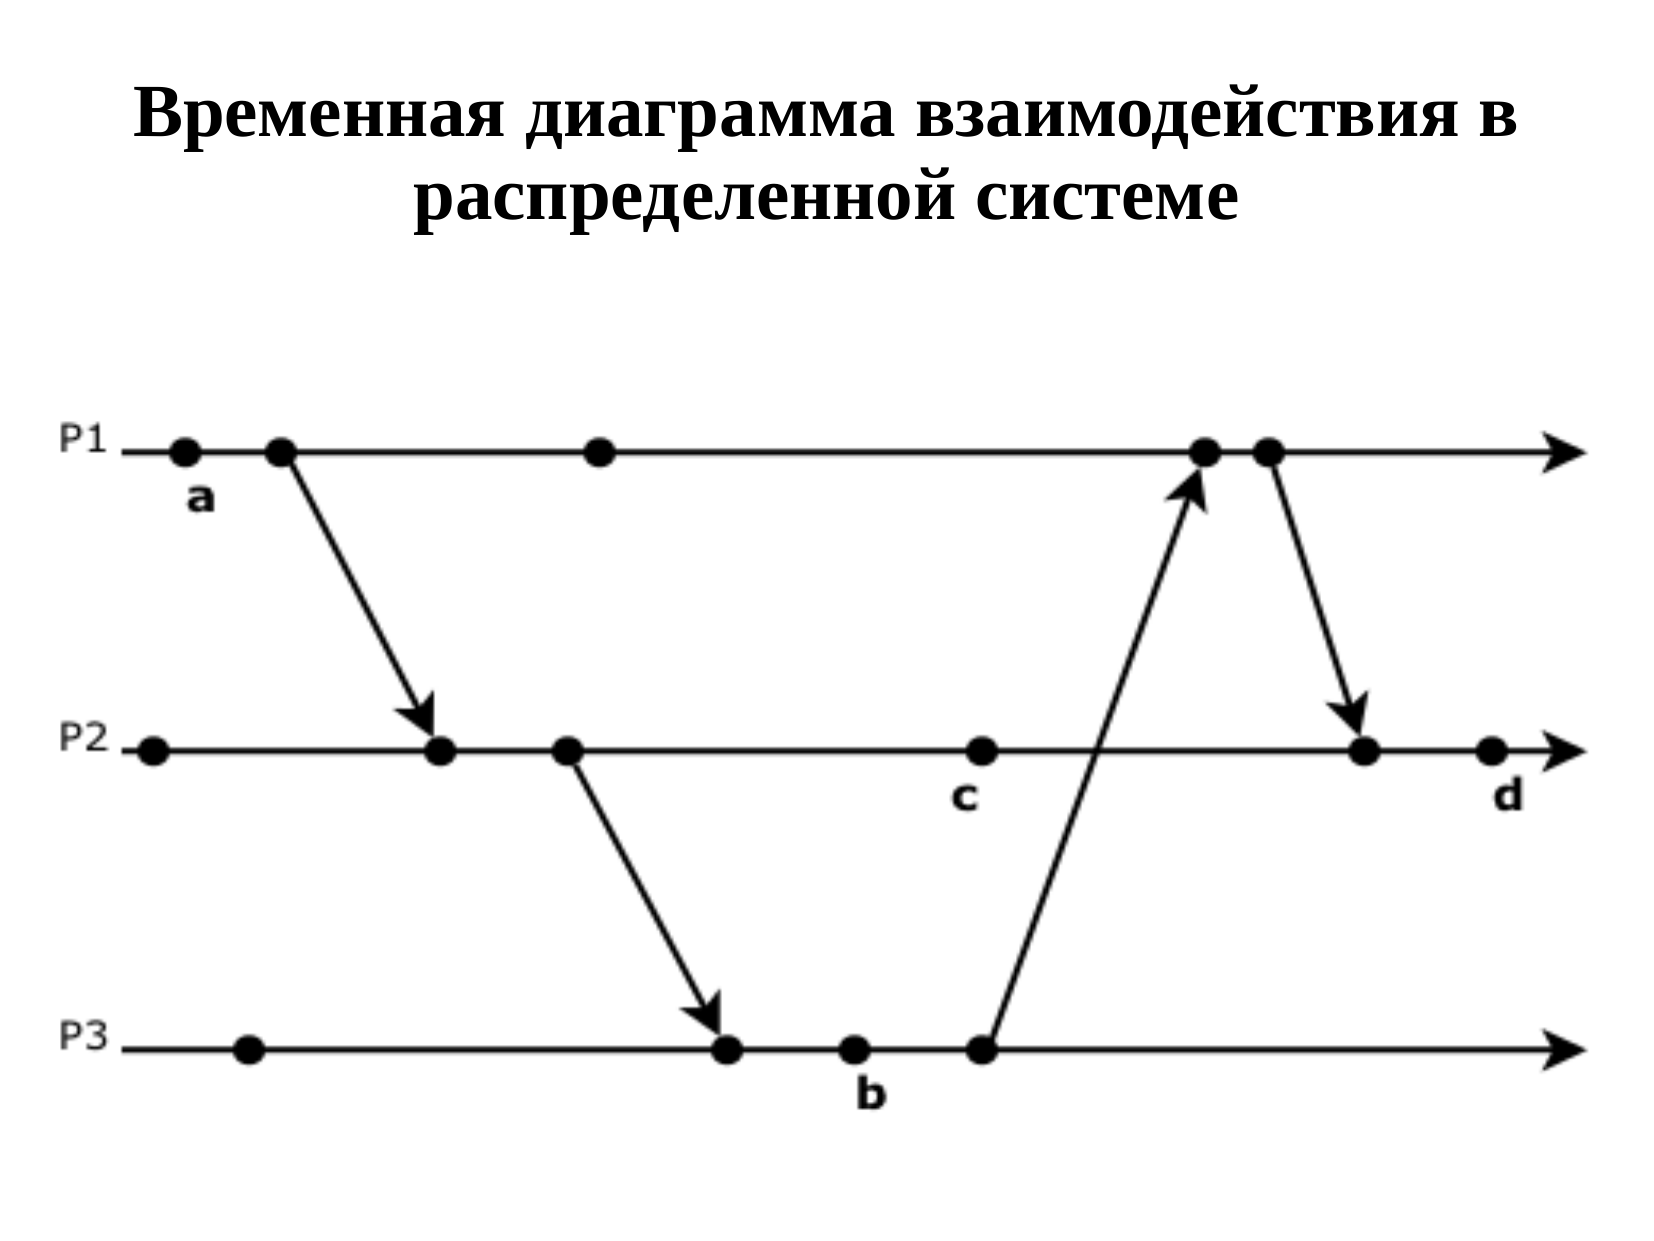

# Временная диаграмма взаимодействия в распределенной системе